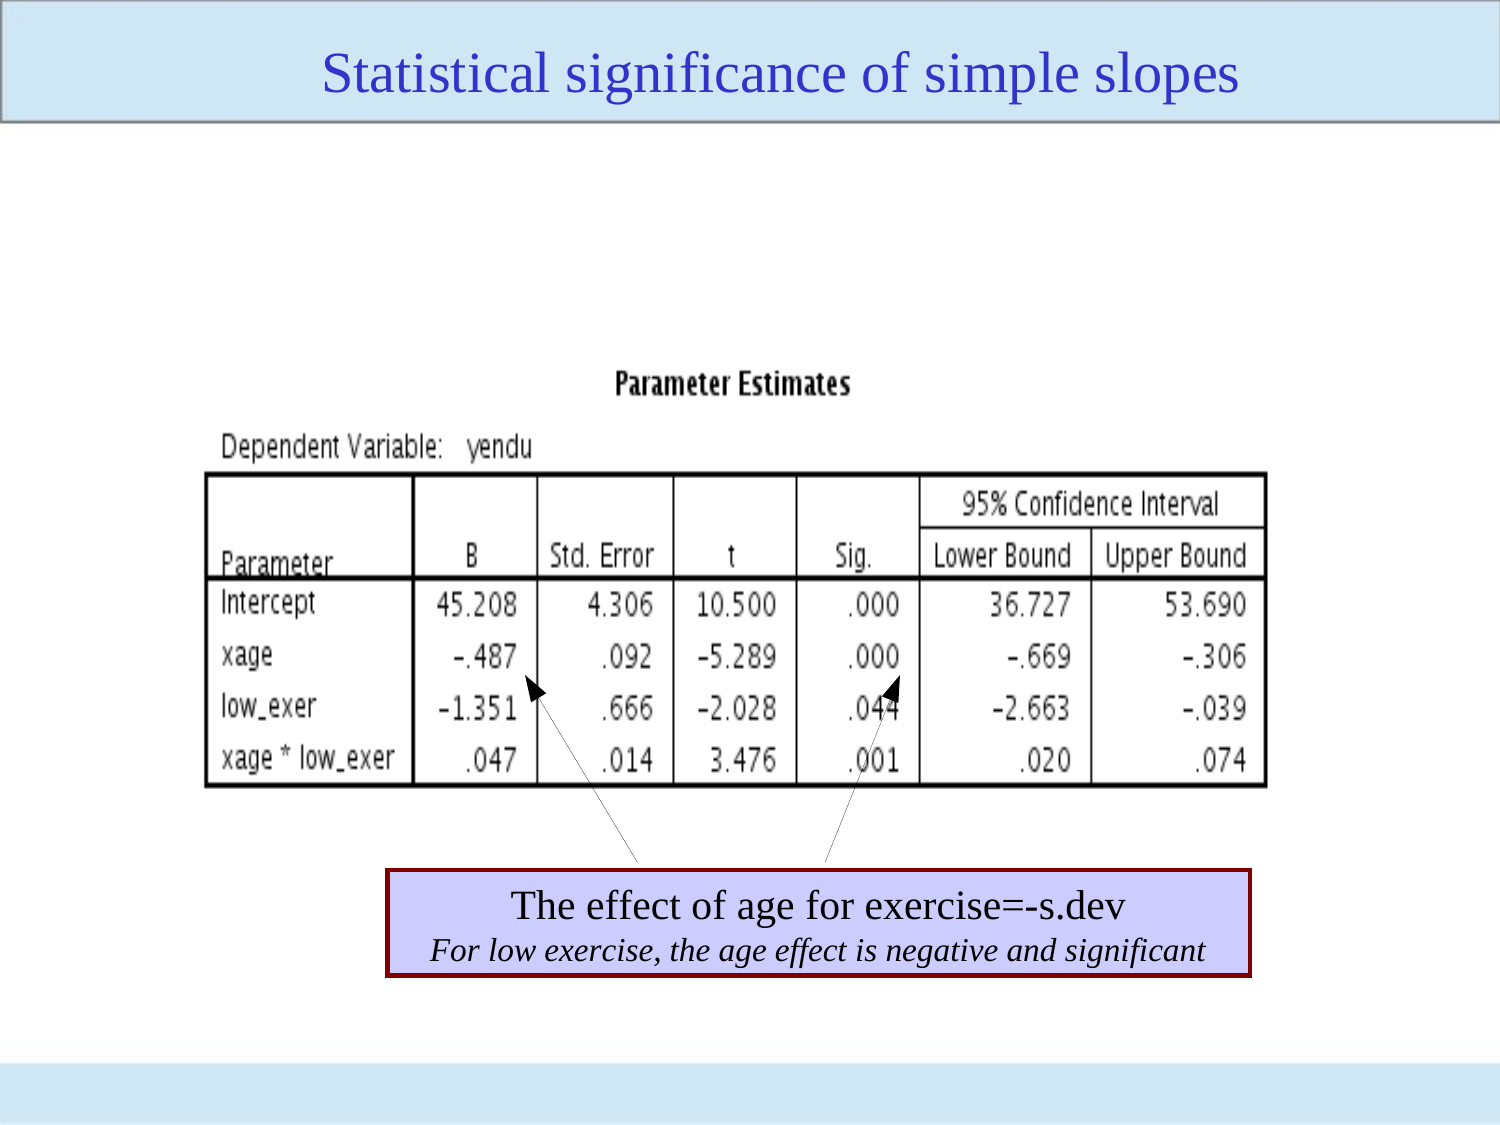

# Statistical significance of simple slopes
The effect of age for exercise=-s.dev
For low exercise, the age effect is negative and significant